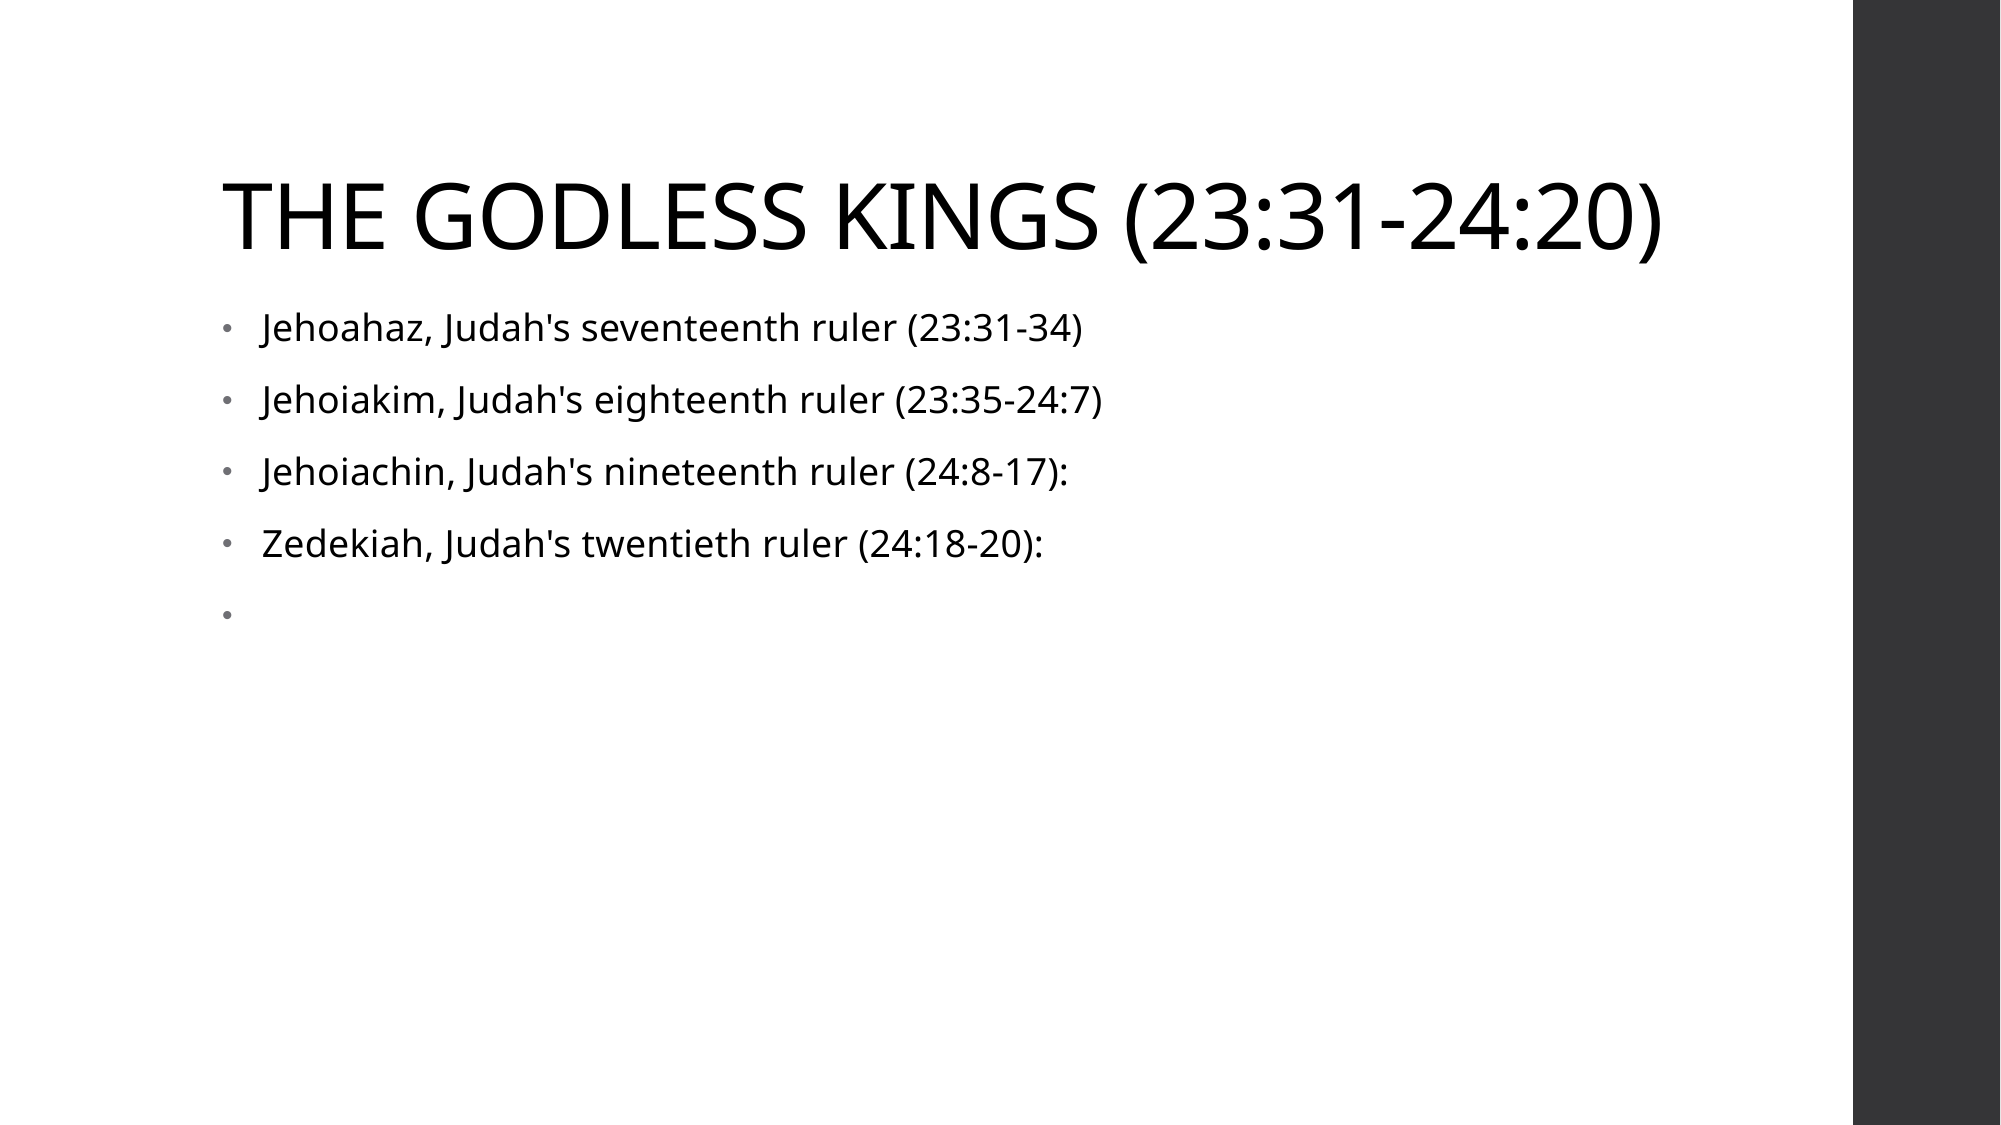

# THE GODLESS KINGS (23:31-24:20)
 Jehoahaz, Judah's seventeenth ruler (23:31-34)
 Jehoiakim, Judah's eighteenth ruler (23:35-24:7)
 Jehoiachin, Judah's nineteenth ruler (24:8-17):
 Zedekiah, Judah's twentieth ruler (24:18-20):